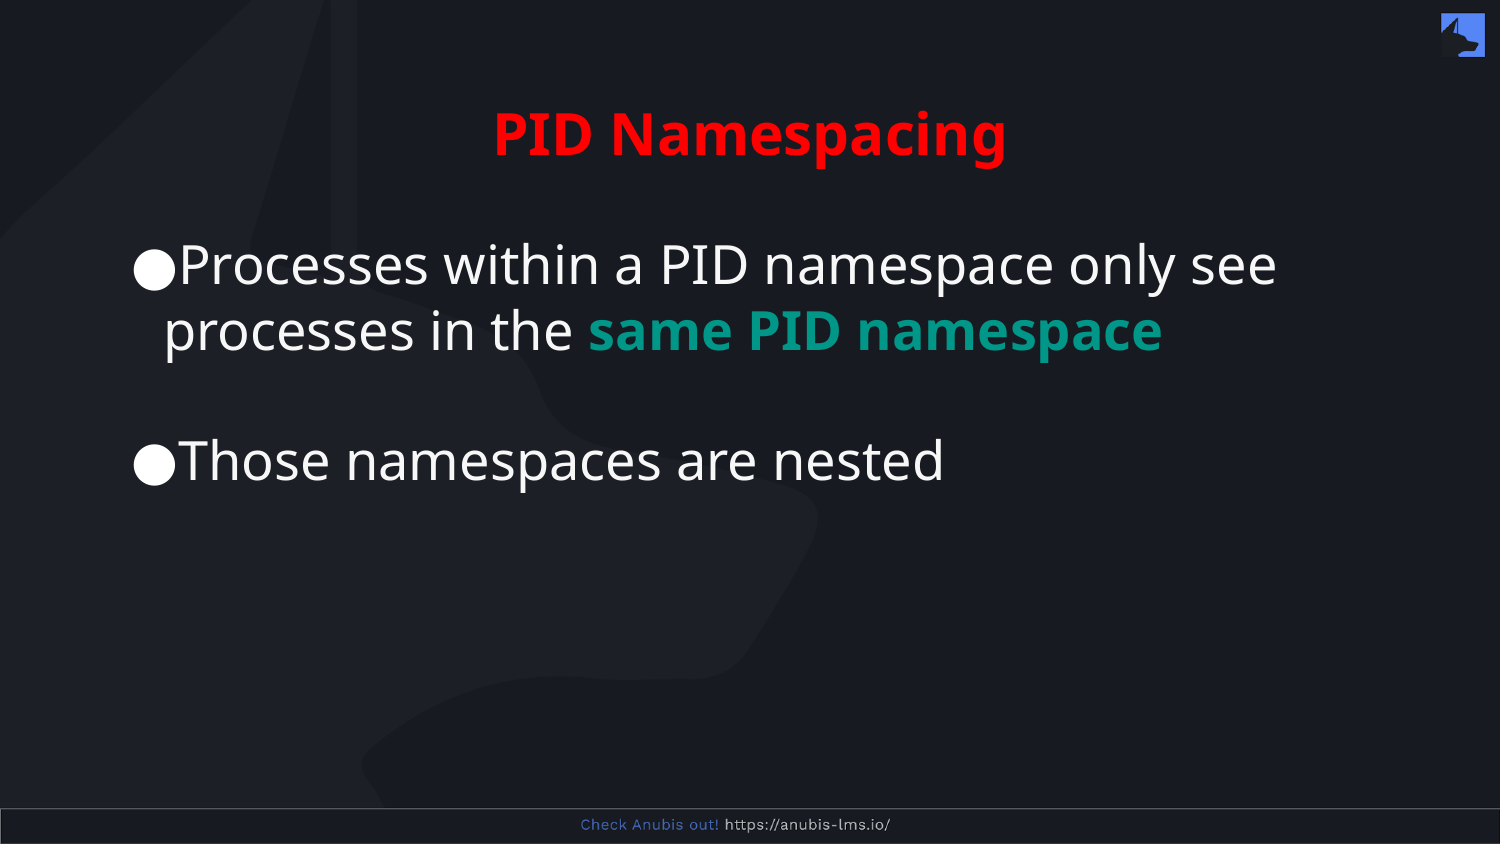

# PID Namespacing
Processes within a PID namespace only see processes in the same PID namespace
Those namespaces are nested